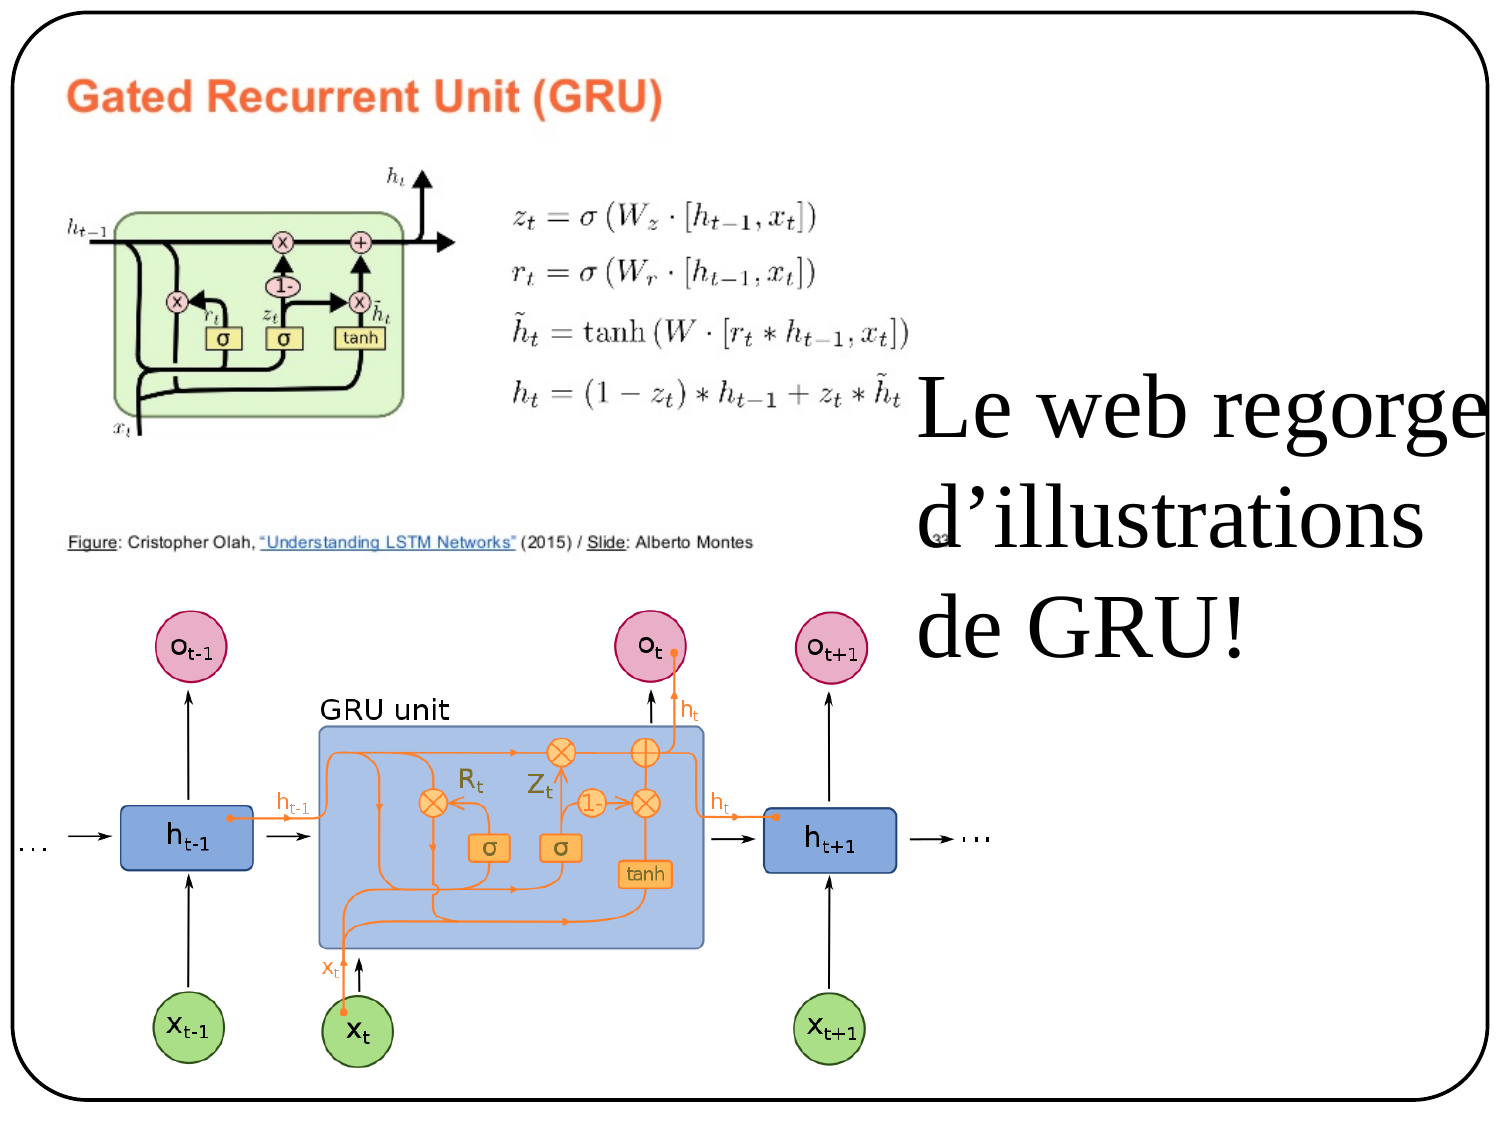

# Le web regorge d’illustrations de GRU!